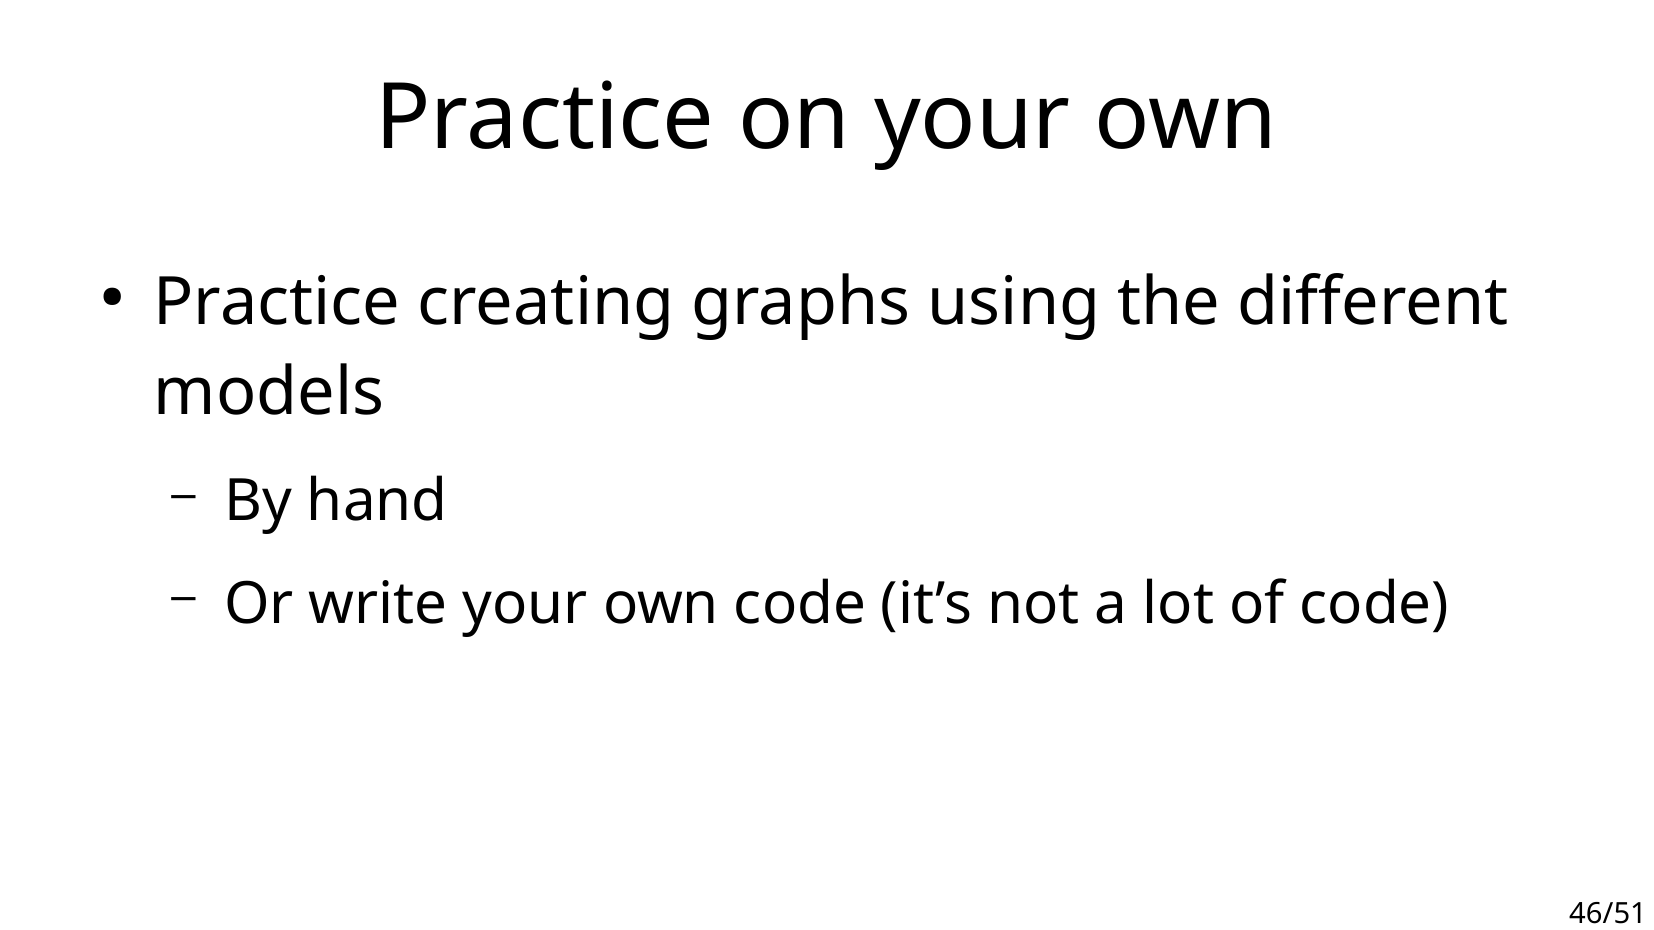

# Practice on your own
Practice creating graphs using the different models
By hand
Or write your own code (it’s not a lot of code)
46